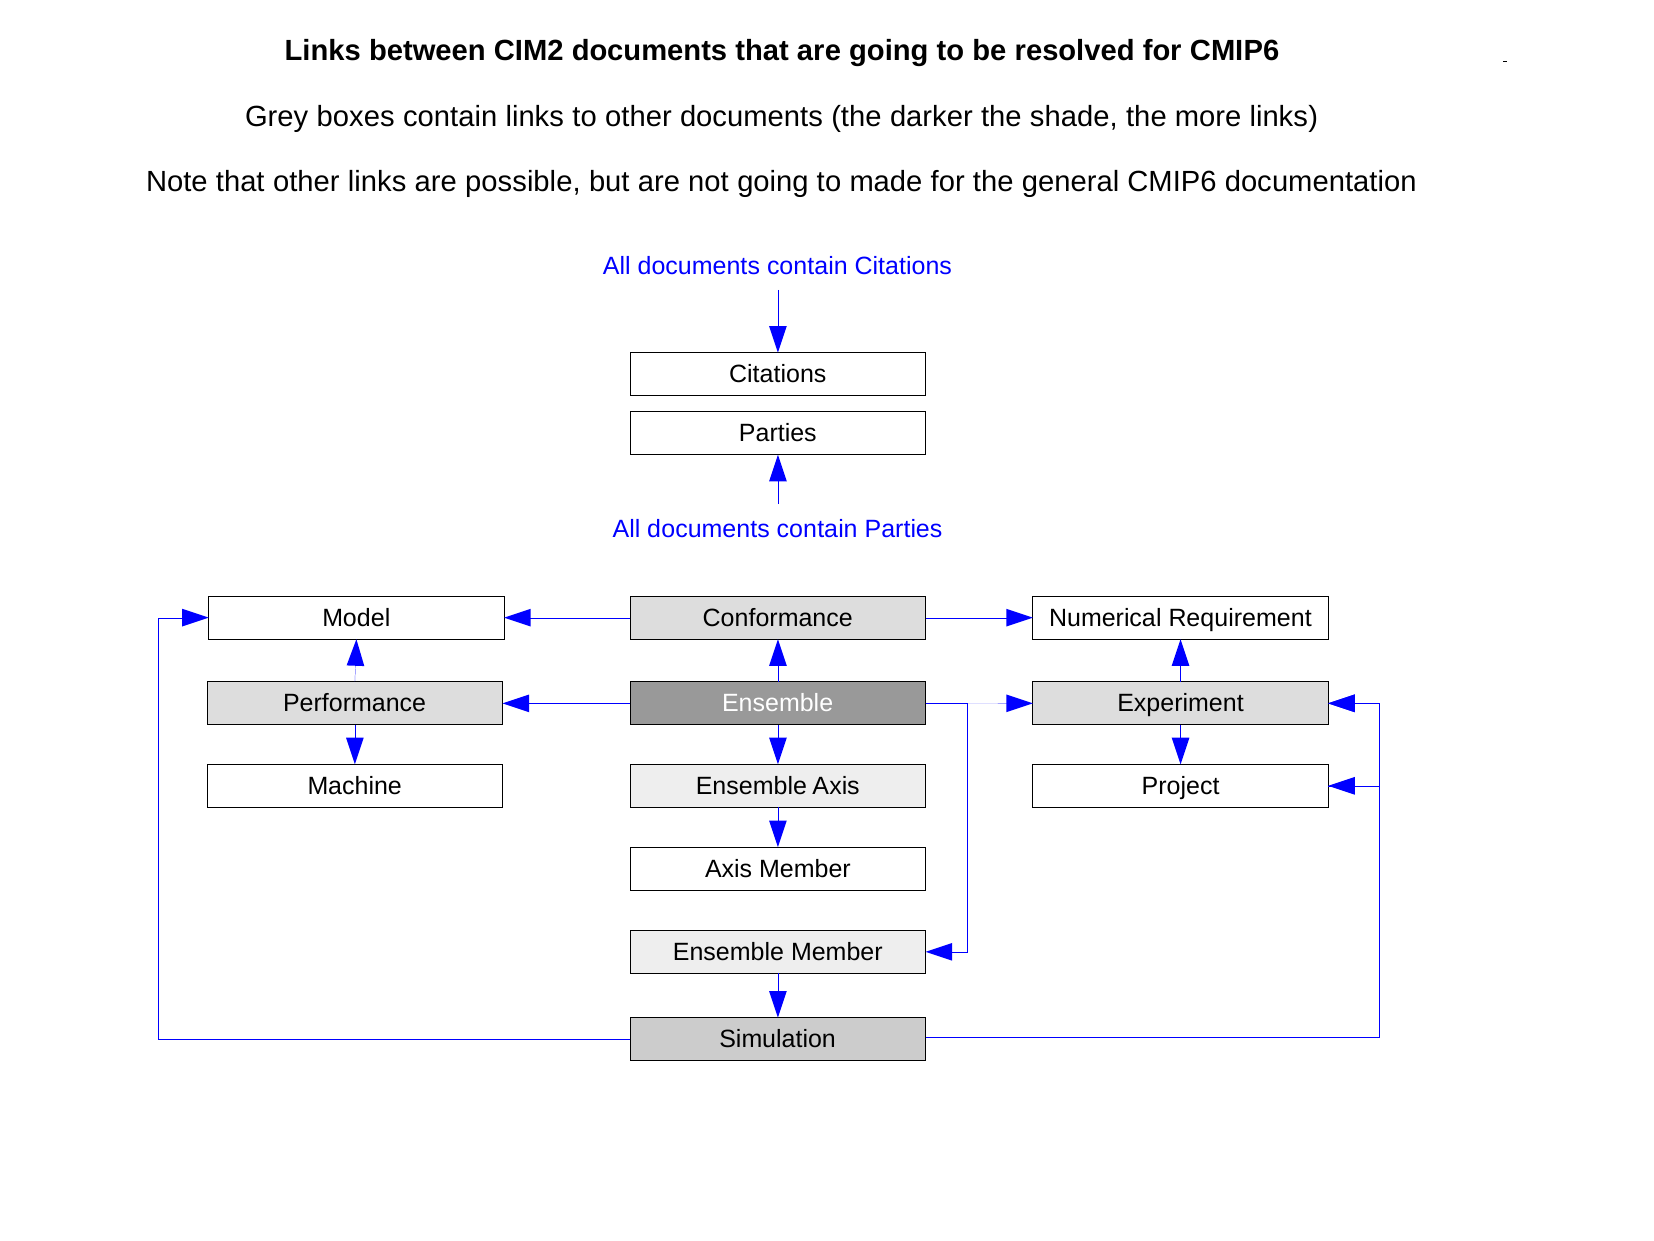

Links between CIM2 documents that are going to be resolved for CMIP6
Grey boxes contain links to other documents (the darker the shade, the more links)
Note that other links are possible, but are not going to made for the general CMIP6 documentation
All documents contain Citations
Citations
Parties
All documents contain Parties
Model
Conformance
Numerical Requirement
Performance
Ensemble
Experiment
Machine
Ensemble Axis
Project
Axis Member
Ensemble Member
Simulation